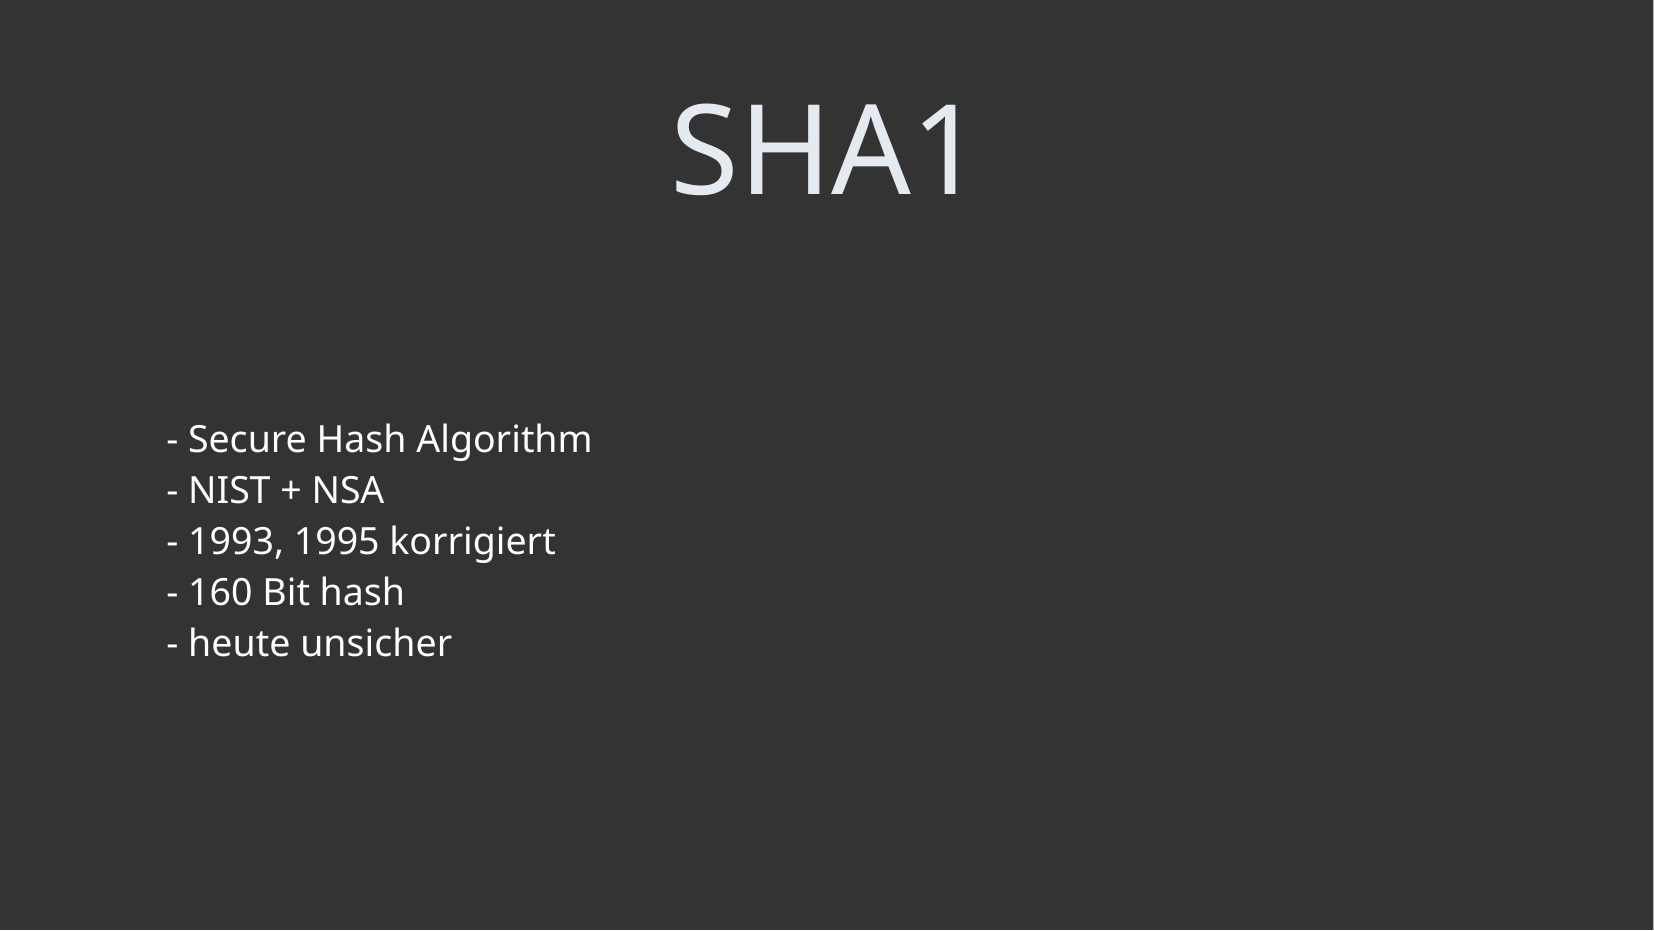

SHA1
- Secure Hash Algorithm
- NIST + NSA
- 1993, 1995 korrigiert
- 160 Bit hash
- heute unsicher